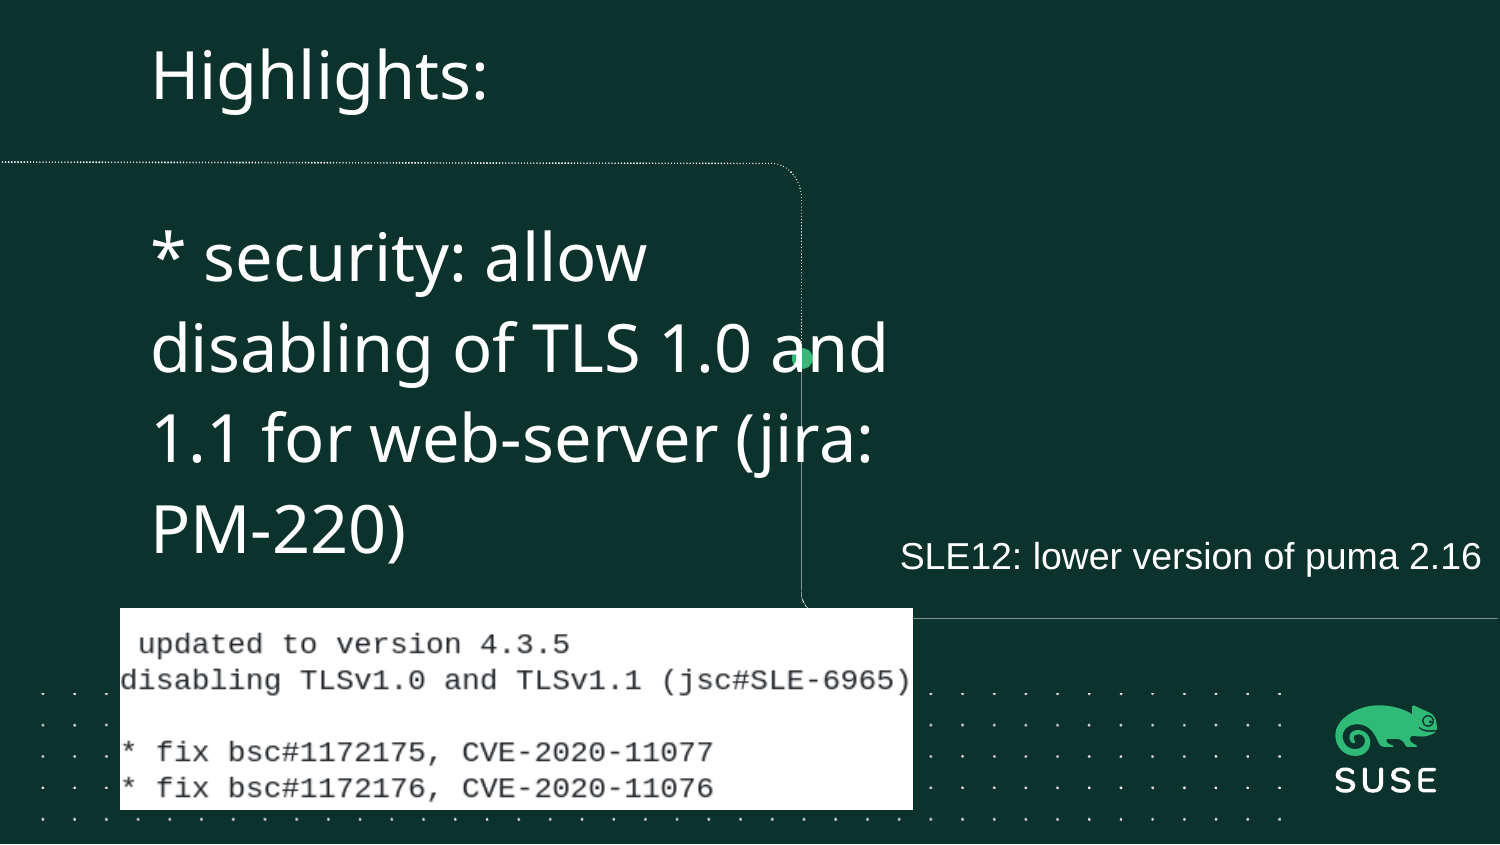

# Highlights: * security: allow disabling of TLS 1.0 and 1.1 for web-server (jira: PM-220)
SLE12: lower version of puma 2.16